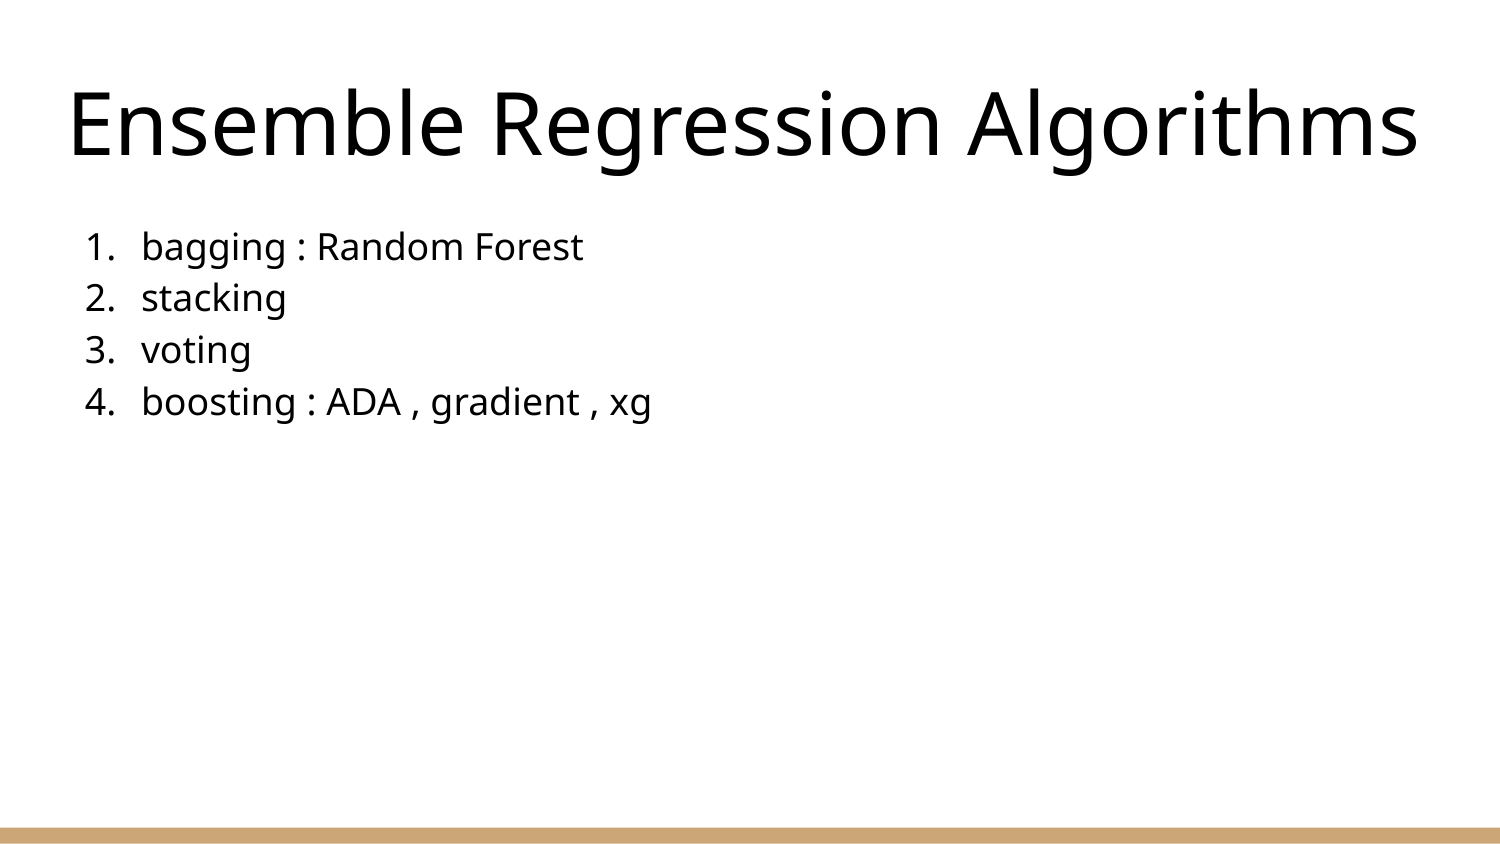

# Ensemble Regression Algorithms
bagging : Random Forest
stacking
voting
boosting : ADA , gradient , xg